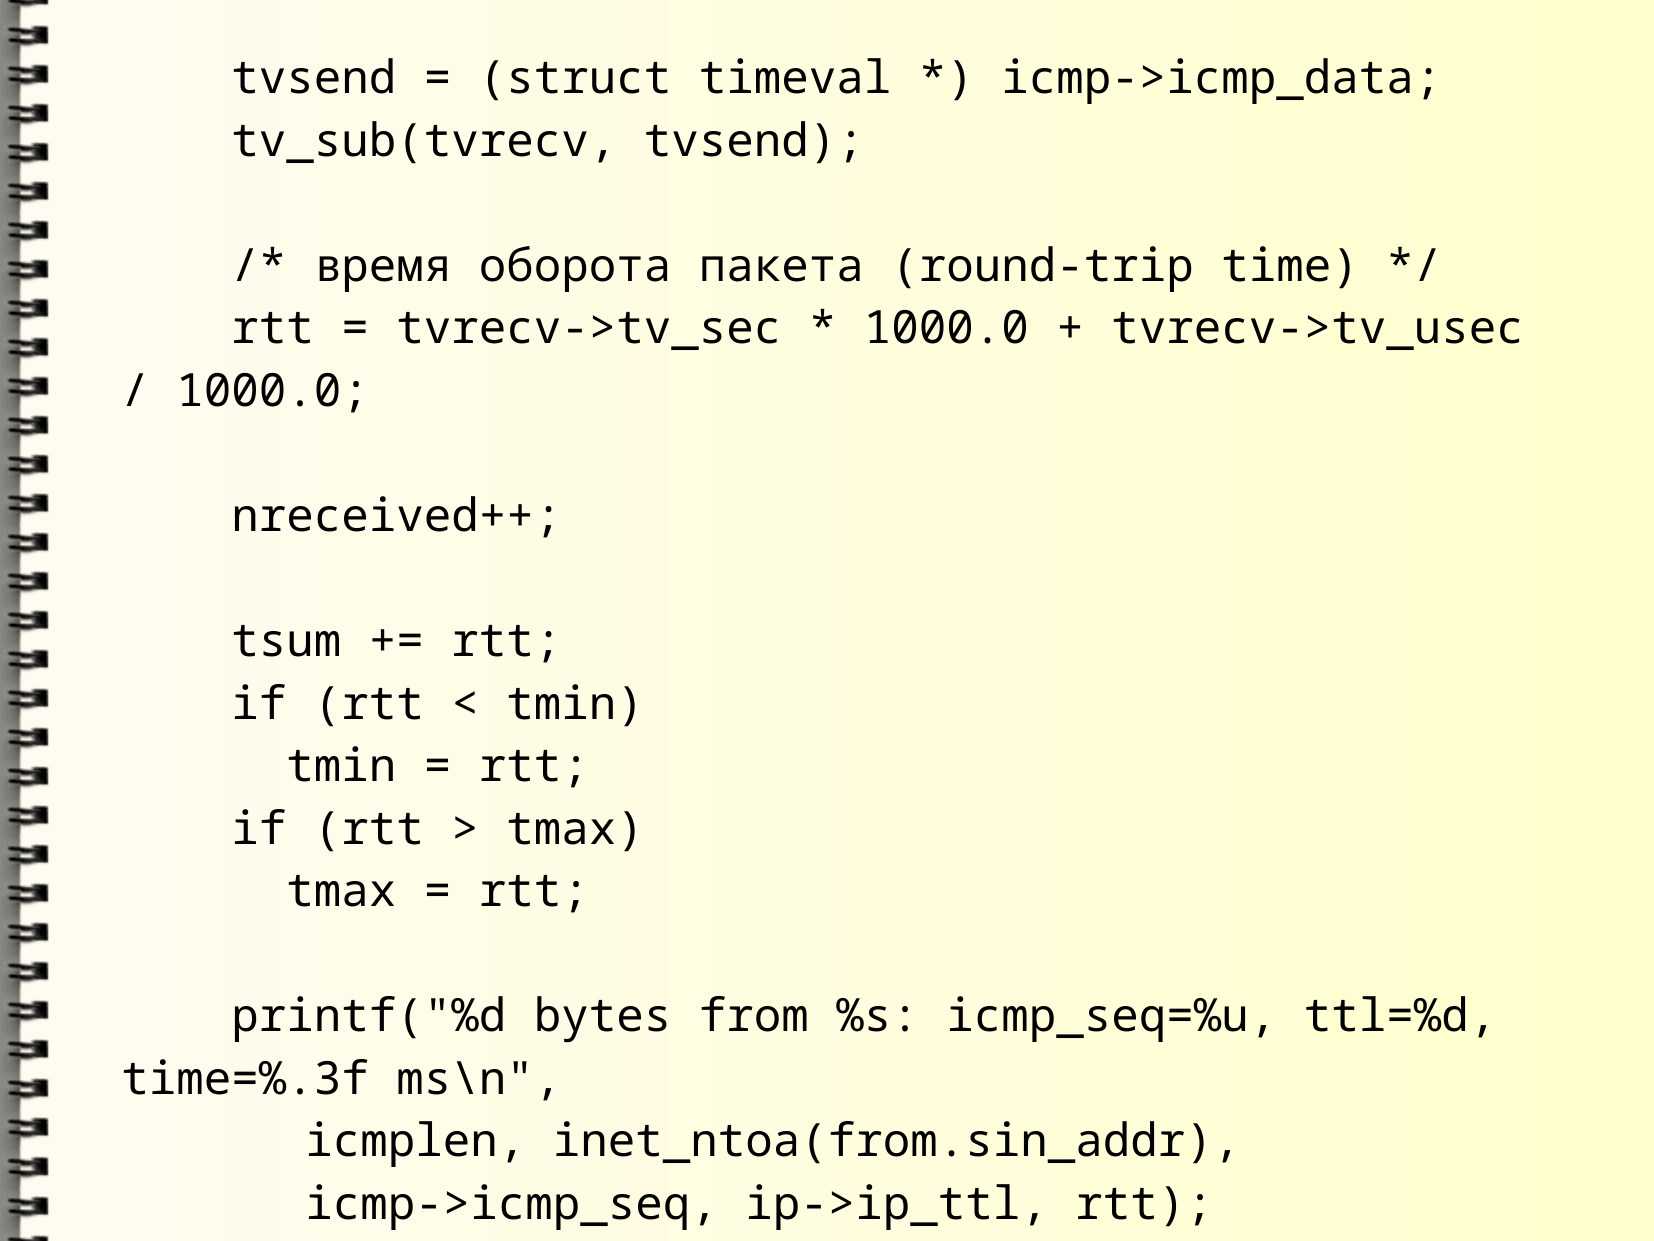

# tvsend = (struct timeval *) icmp->icmp_data;
 tv_sub(tvrecv, tvsend);
 /* время оборота пакета (round-trip time) */
 rtt = tvrecv->tv_sec * 1000.0 + tvrecv->tv_usec / 1000.0;
 nreceived++;
 tsum += rtt;
 if (rtt < tmin)
 tmin = rtt;
 if (rtt > tmax)
 tmax = rtt;
 printf("%d bytes from %s: icmp_seq=%u, ttl=%d, time=%.3f ms\n",
	 icmplen, inet_ntoa(from.sin_addr),
	 icmp->icmp_seq, ip->ip_ttl, rtt);
 }
}